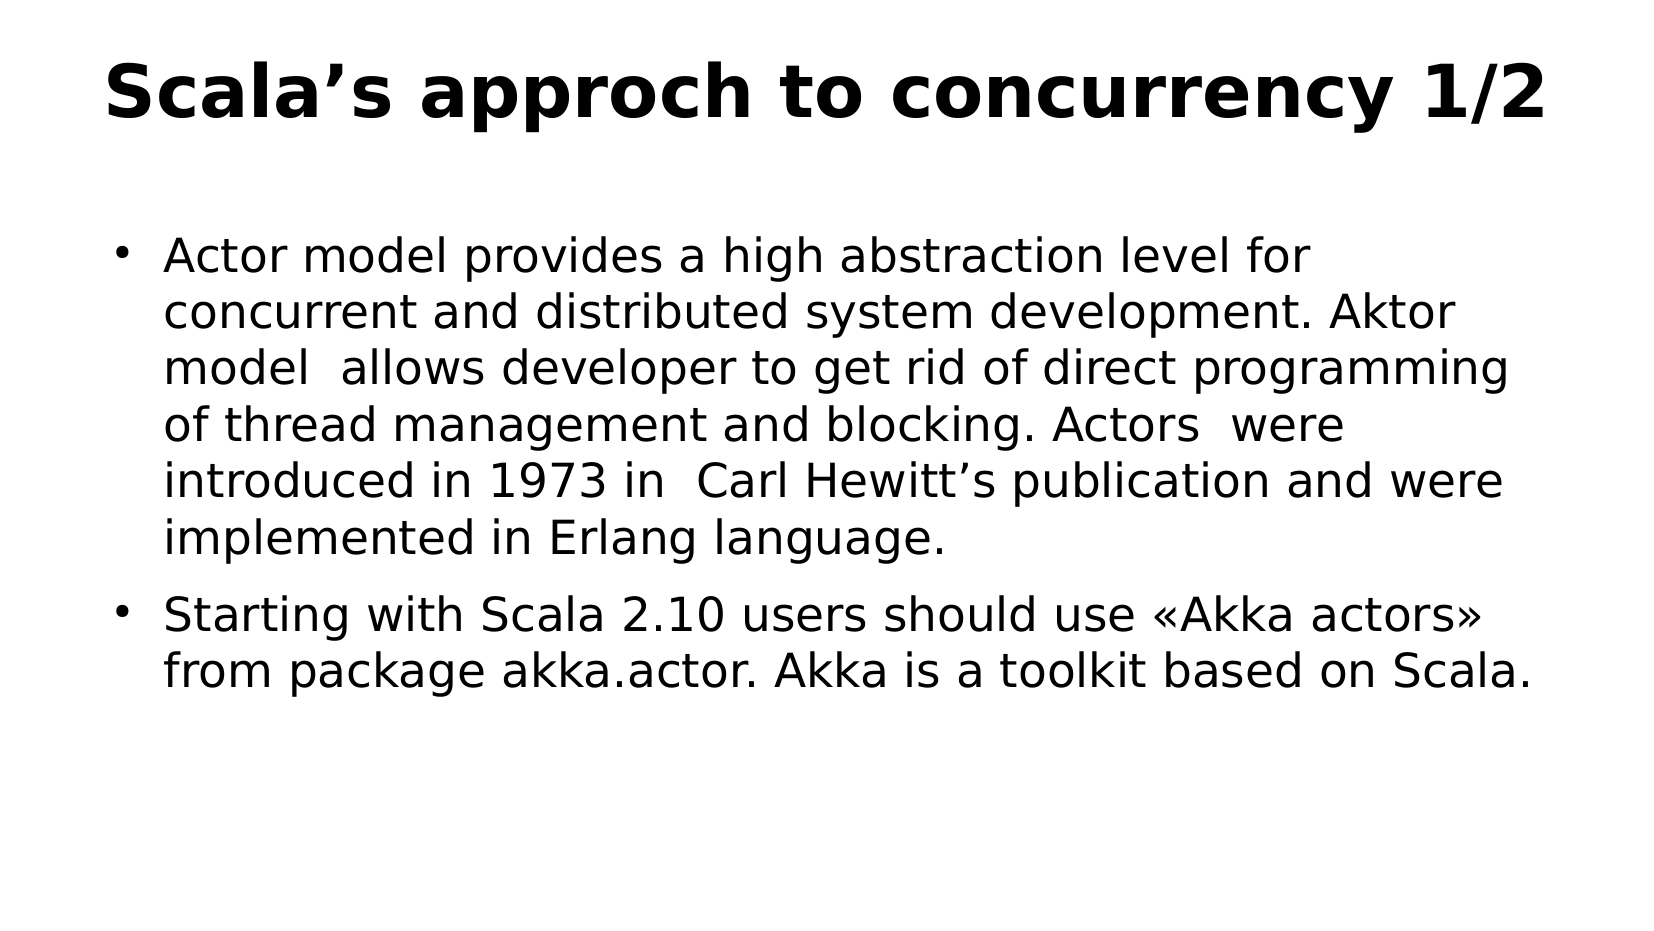

# Scala’s approch to concurrency 1/2
Actor model provides a high abstraction level for concurrent and distributed system development. Aktor model allows developer to get rid of direct programming of thread management and blocking. Actors were introduced in 1973 in Carl Hewitt’s publication and were implemented in Erlang language.
Starting with Scala 2.10 users should use «Akka actors» from package akka.actor. Akka is a toolkit based on Scala.